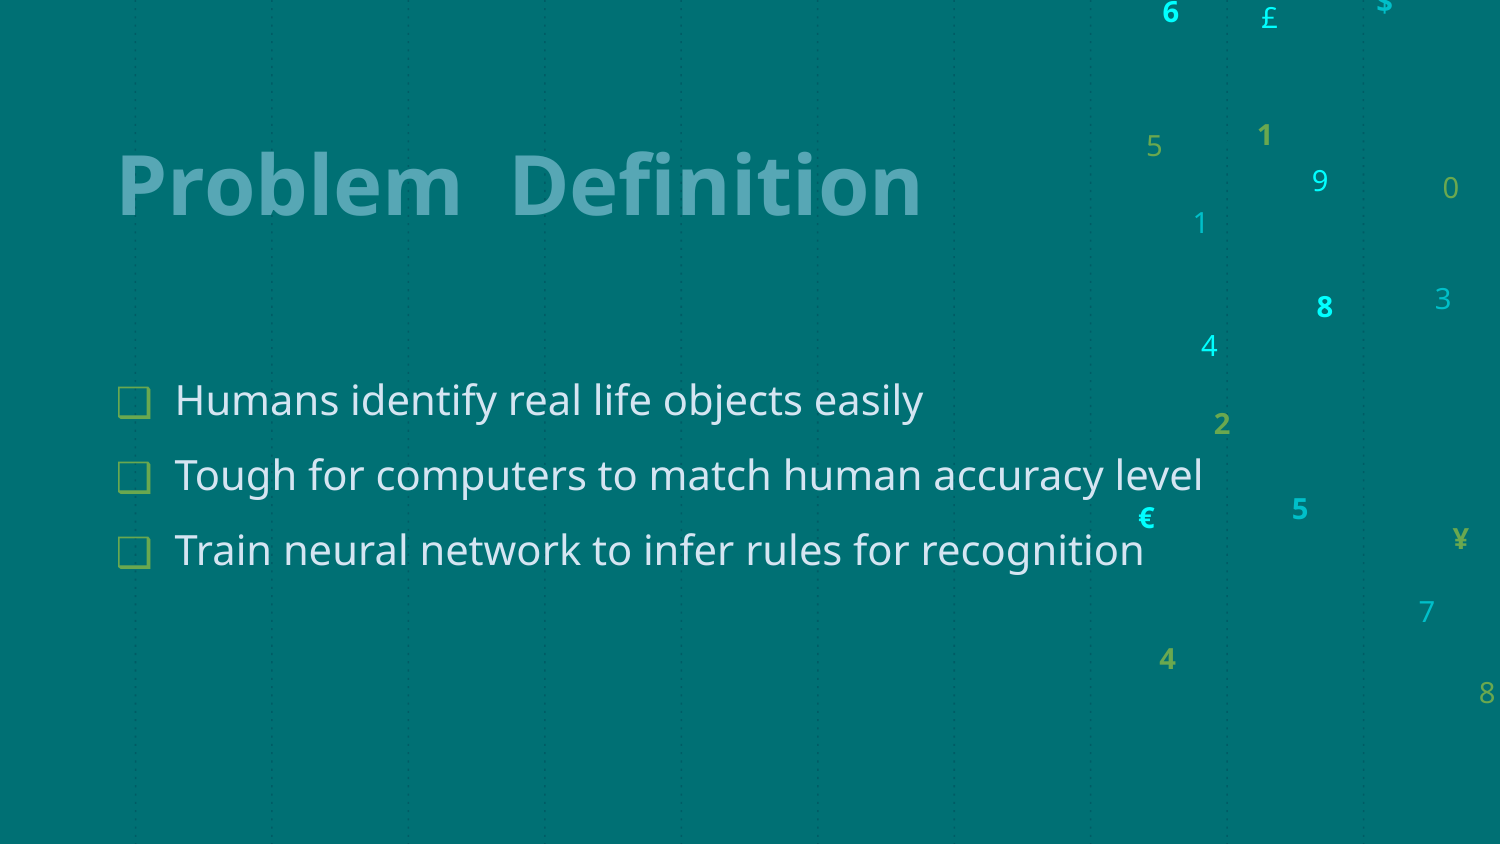

# Problem Definition
 Humans identify real life objects easily
 Tough for computers to match human accuracy level
 Train neural network to infer rules for recognition